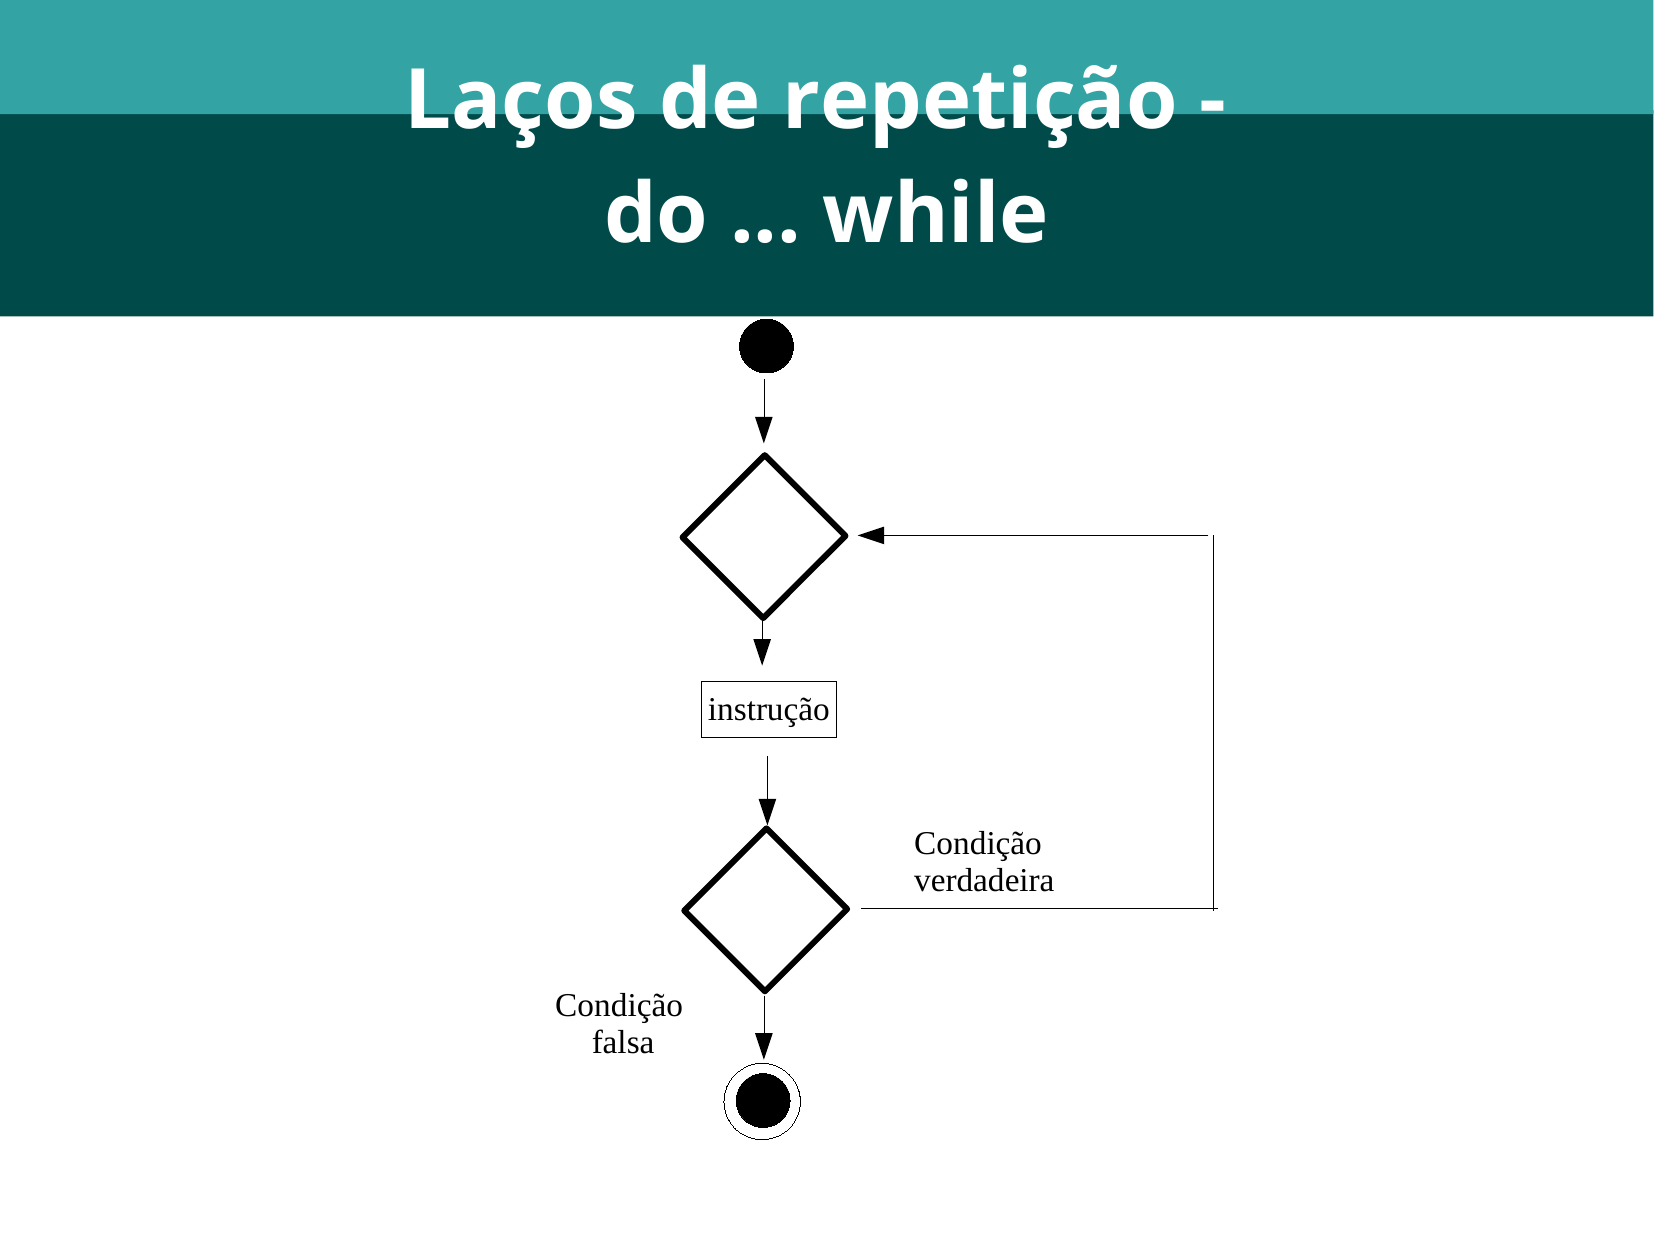

# Laços de repetição - do ... while
instrução
Condição
verdadeira
Condição
falsa